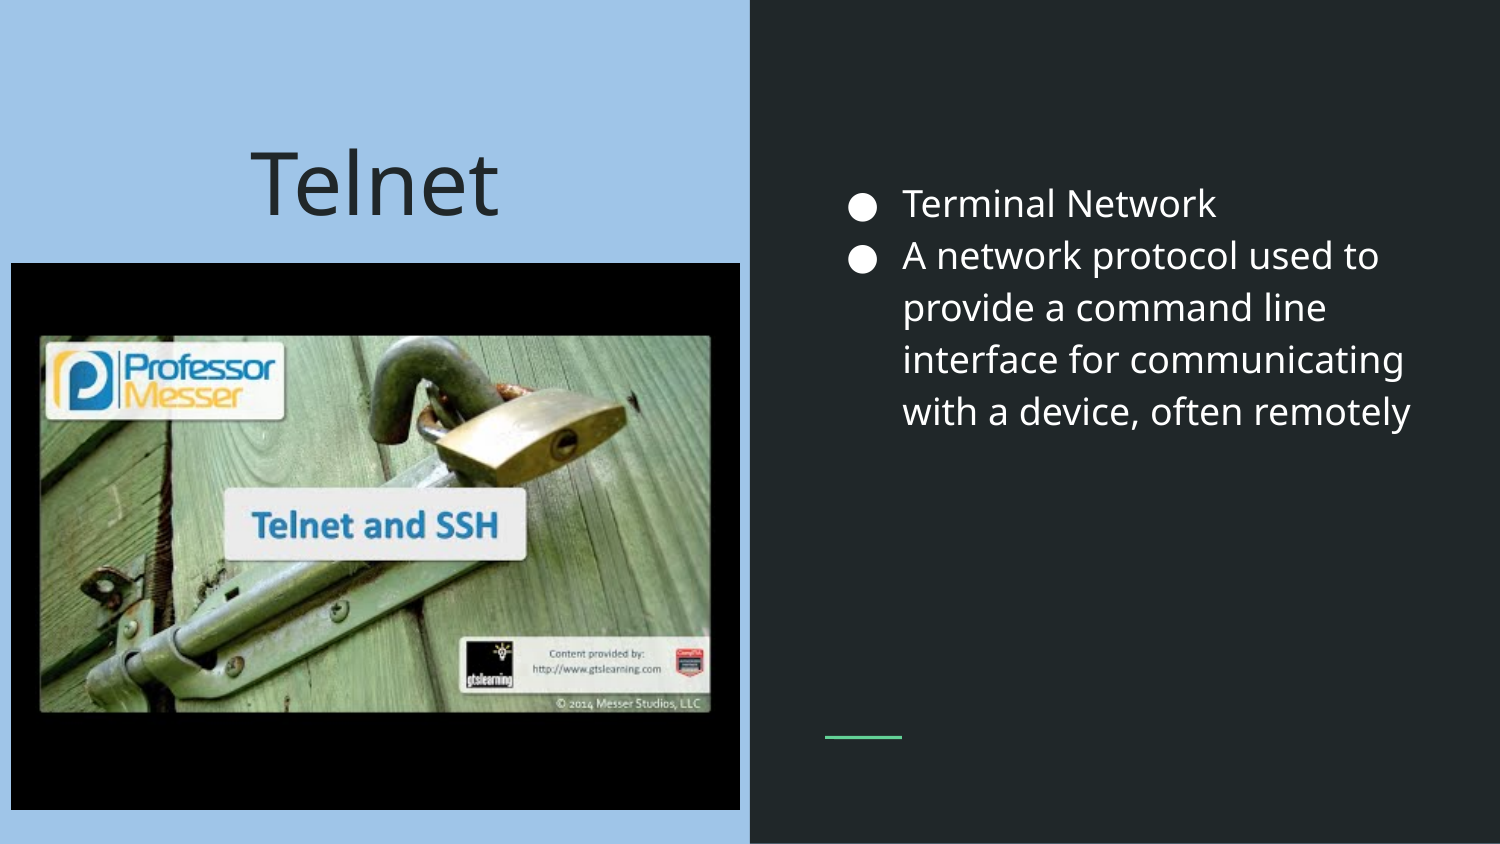

# Telnet
Terminal Network
A network protocol used to provide a command line interface for communicating with a device, often remotely